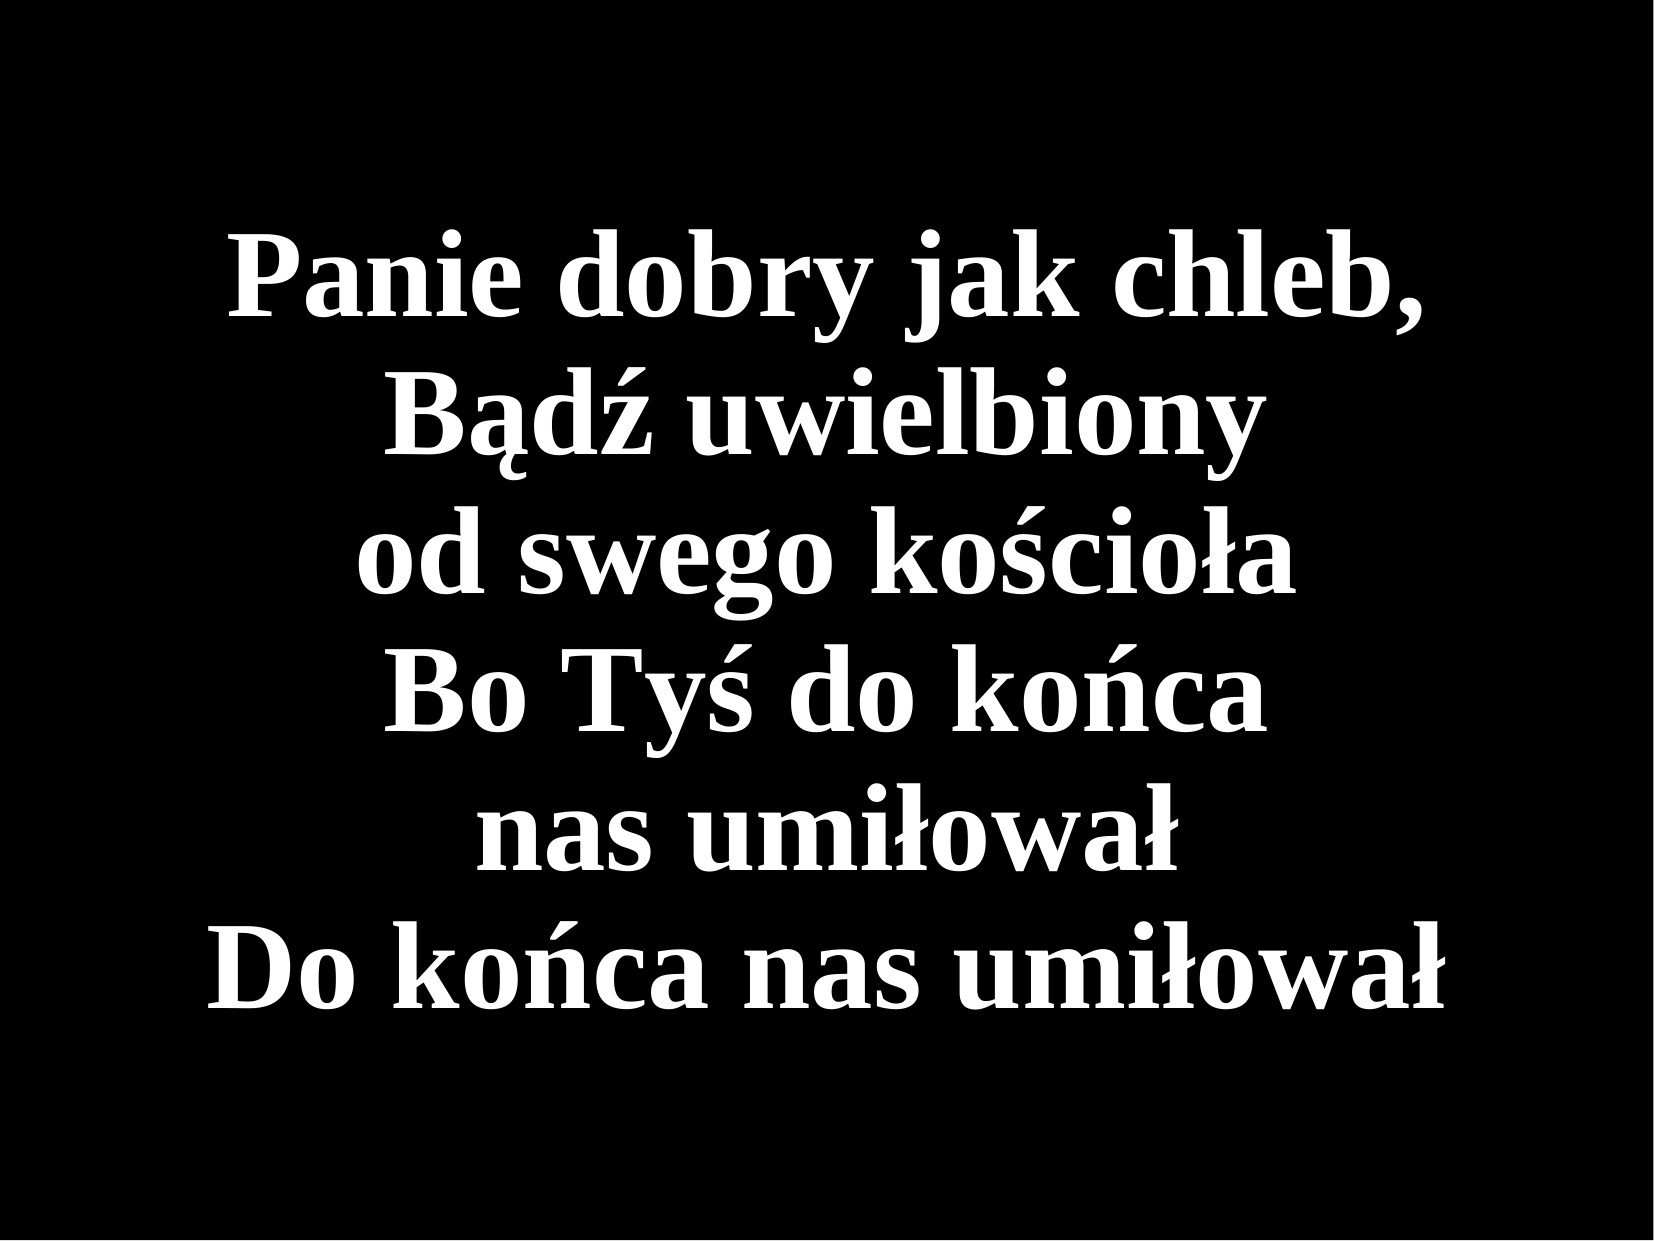

# Panie dobry jak chleb, Bądź uwielbiony od swego kościoła Bo Tyś do końca nas umiłował Do końca nas umiłował